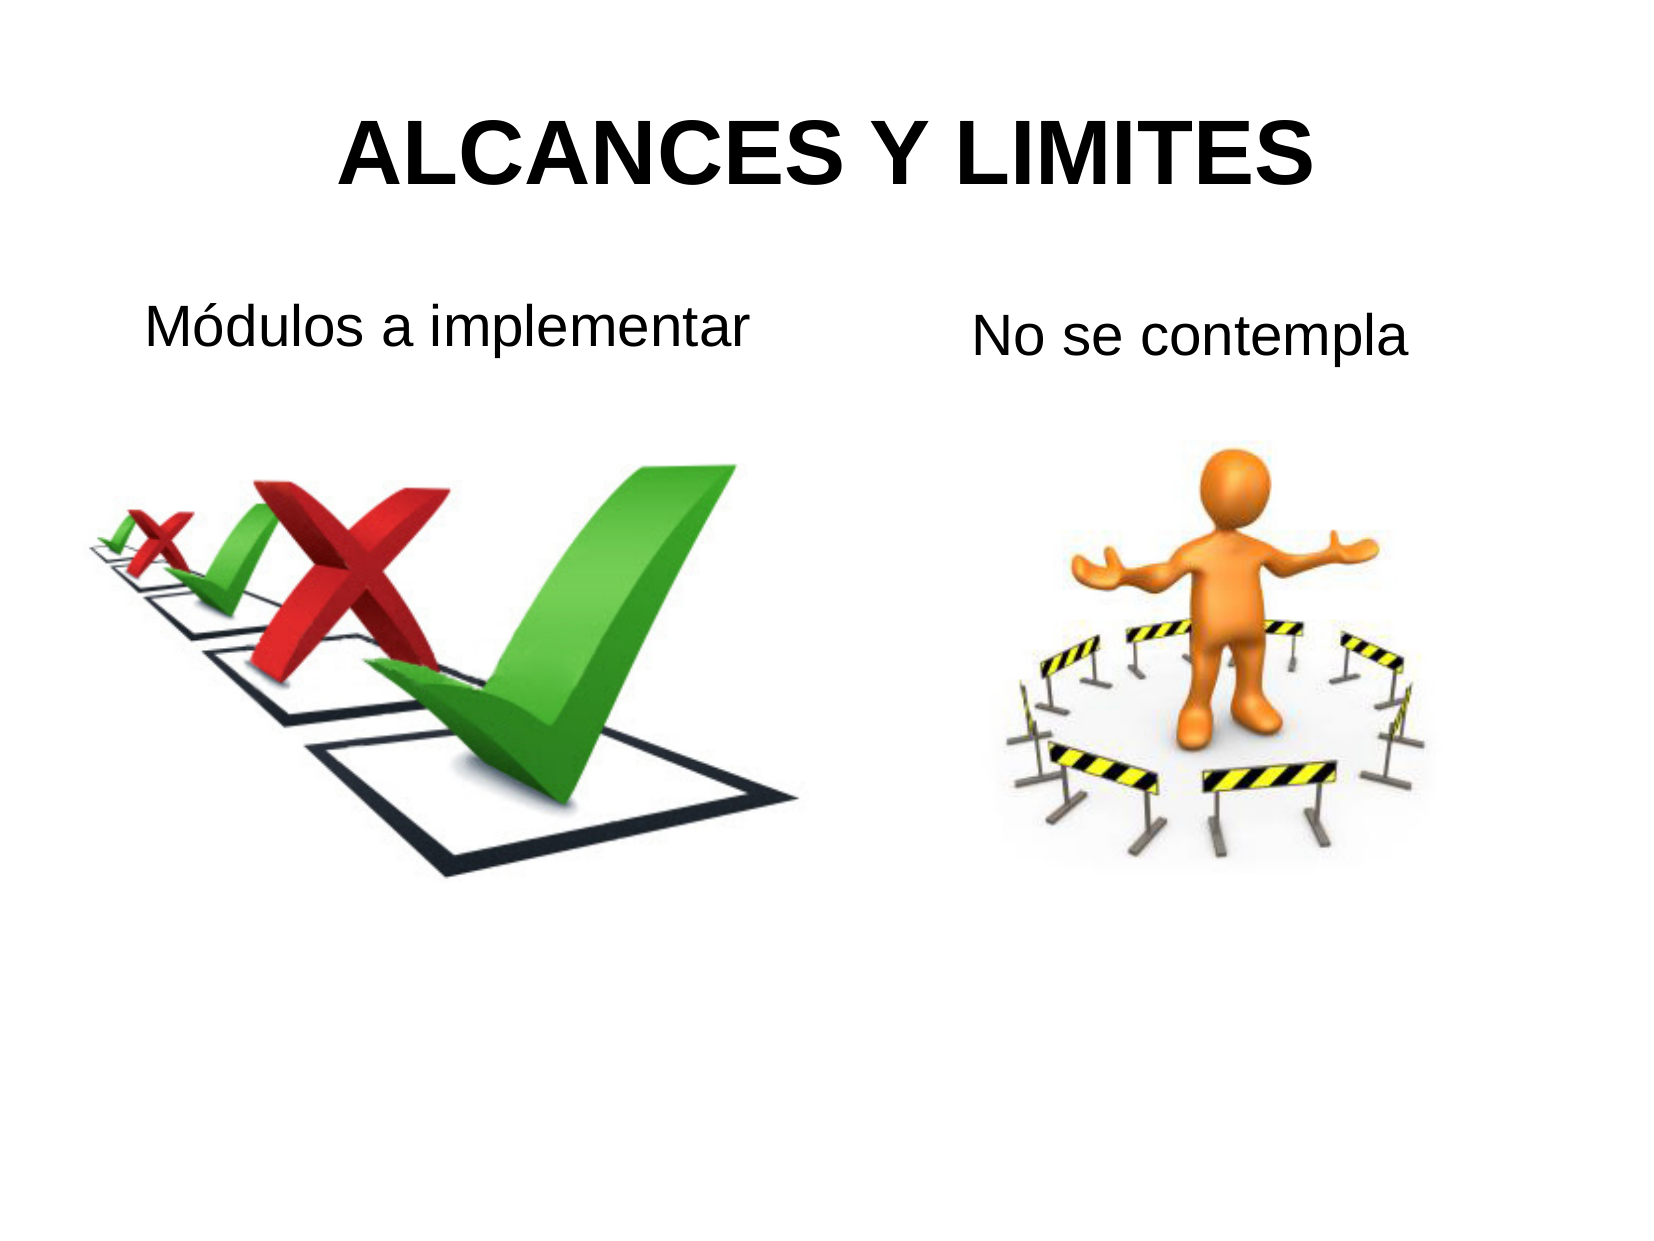

# ALCANCES Y LIMITES
Módulos a implementar
No se contempla